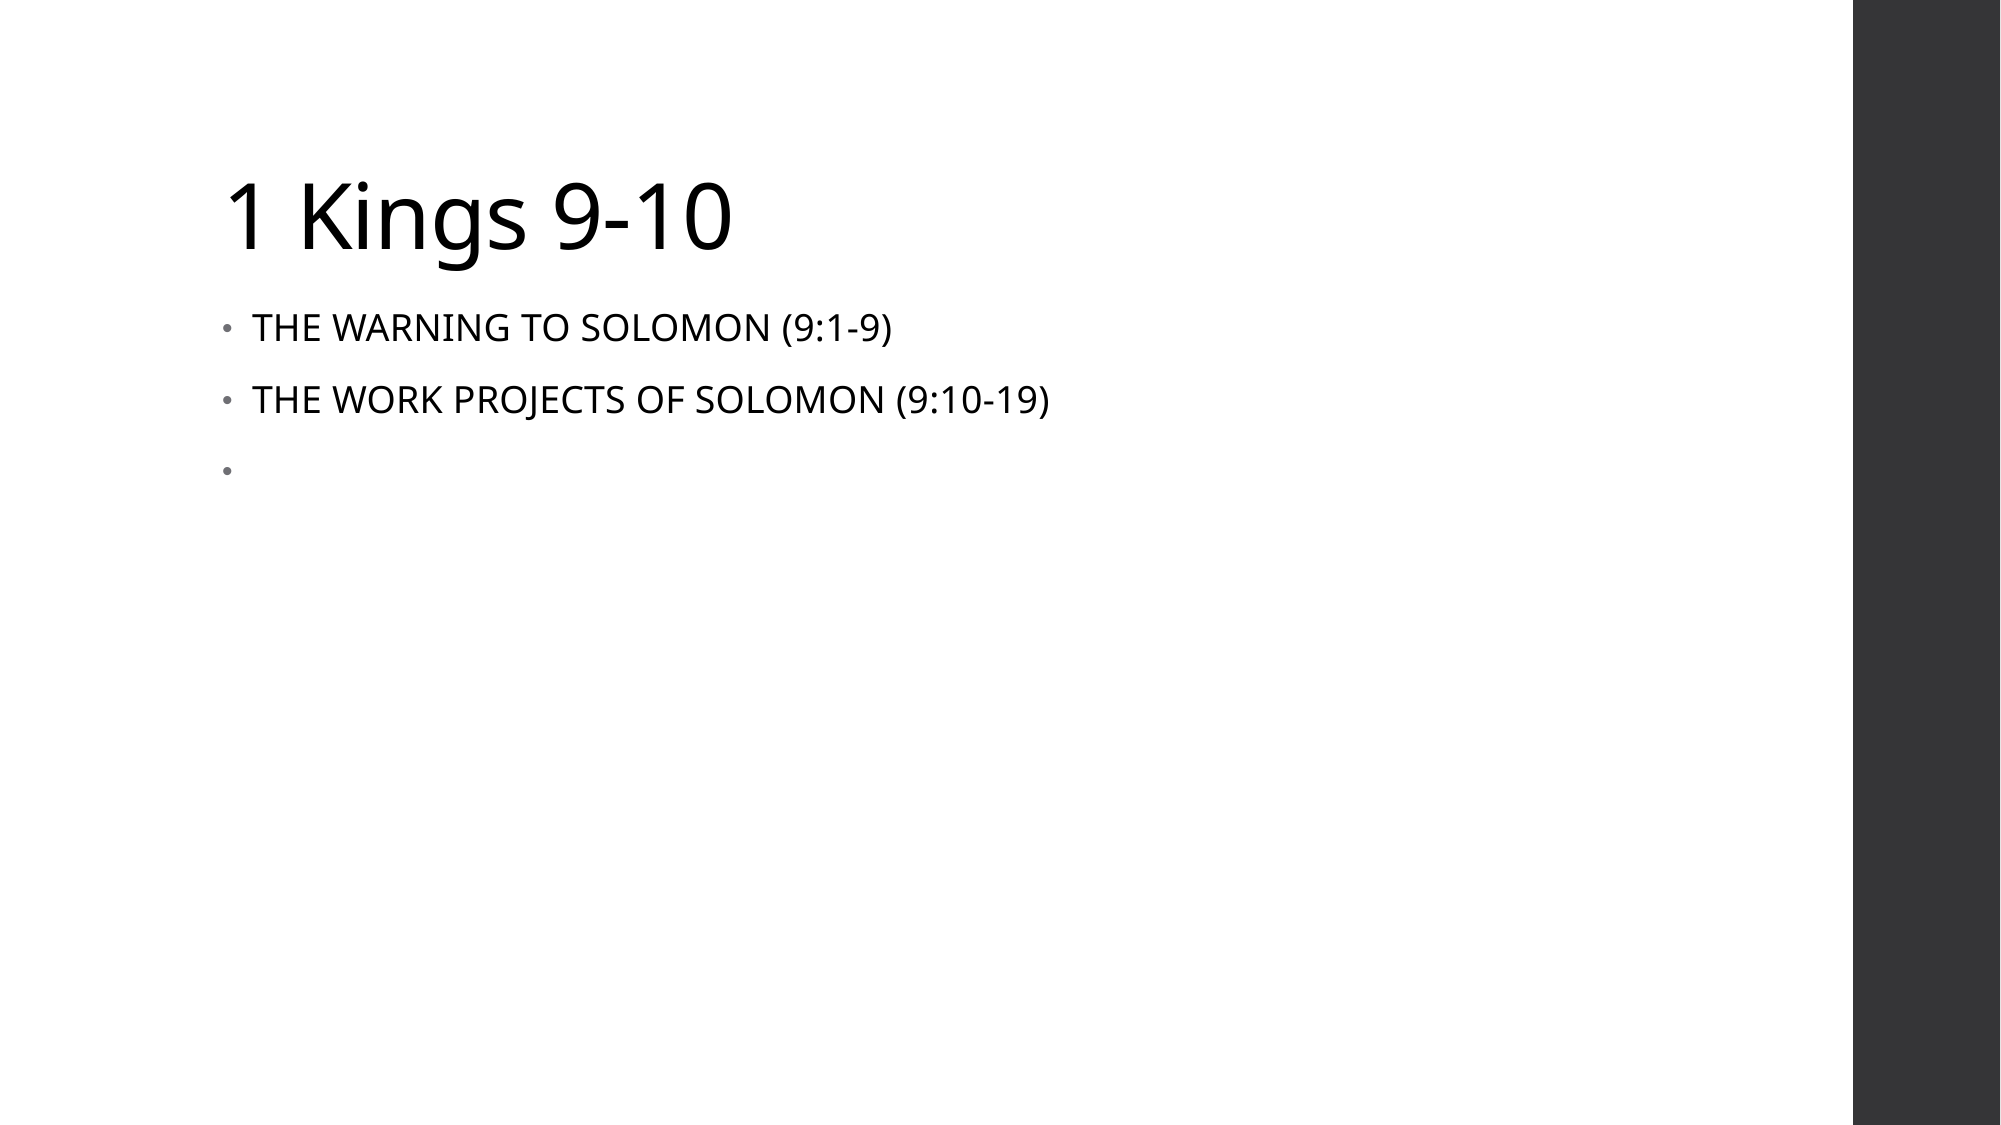

# 1 Kings 9-10
THE WARNING TO SOLOMON (9:1-9)
THE WORK PROJECTS OF SOLOMON (9:10-19)